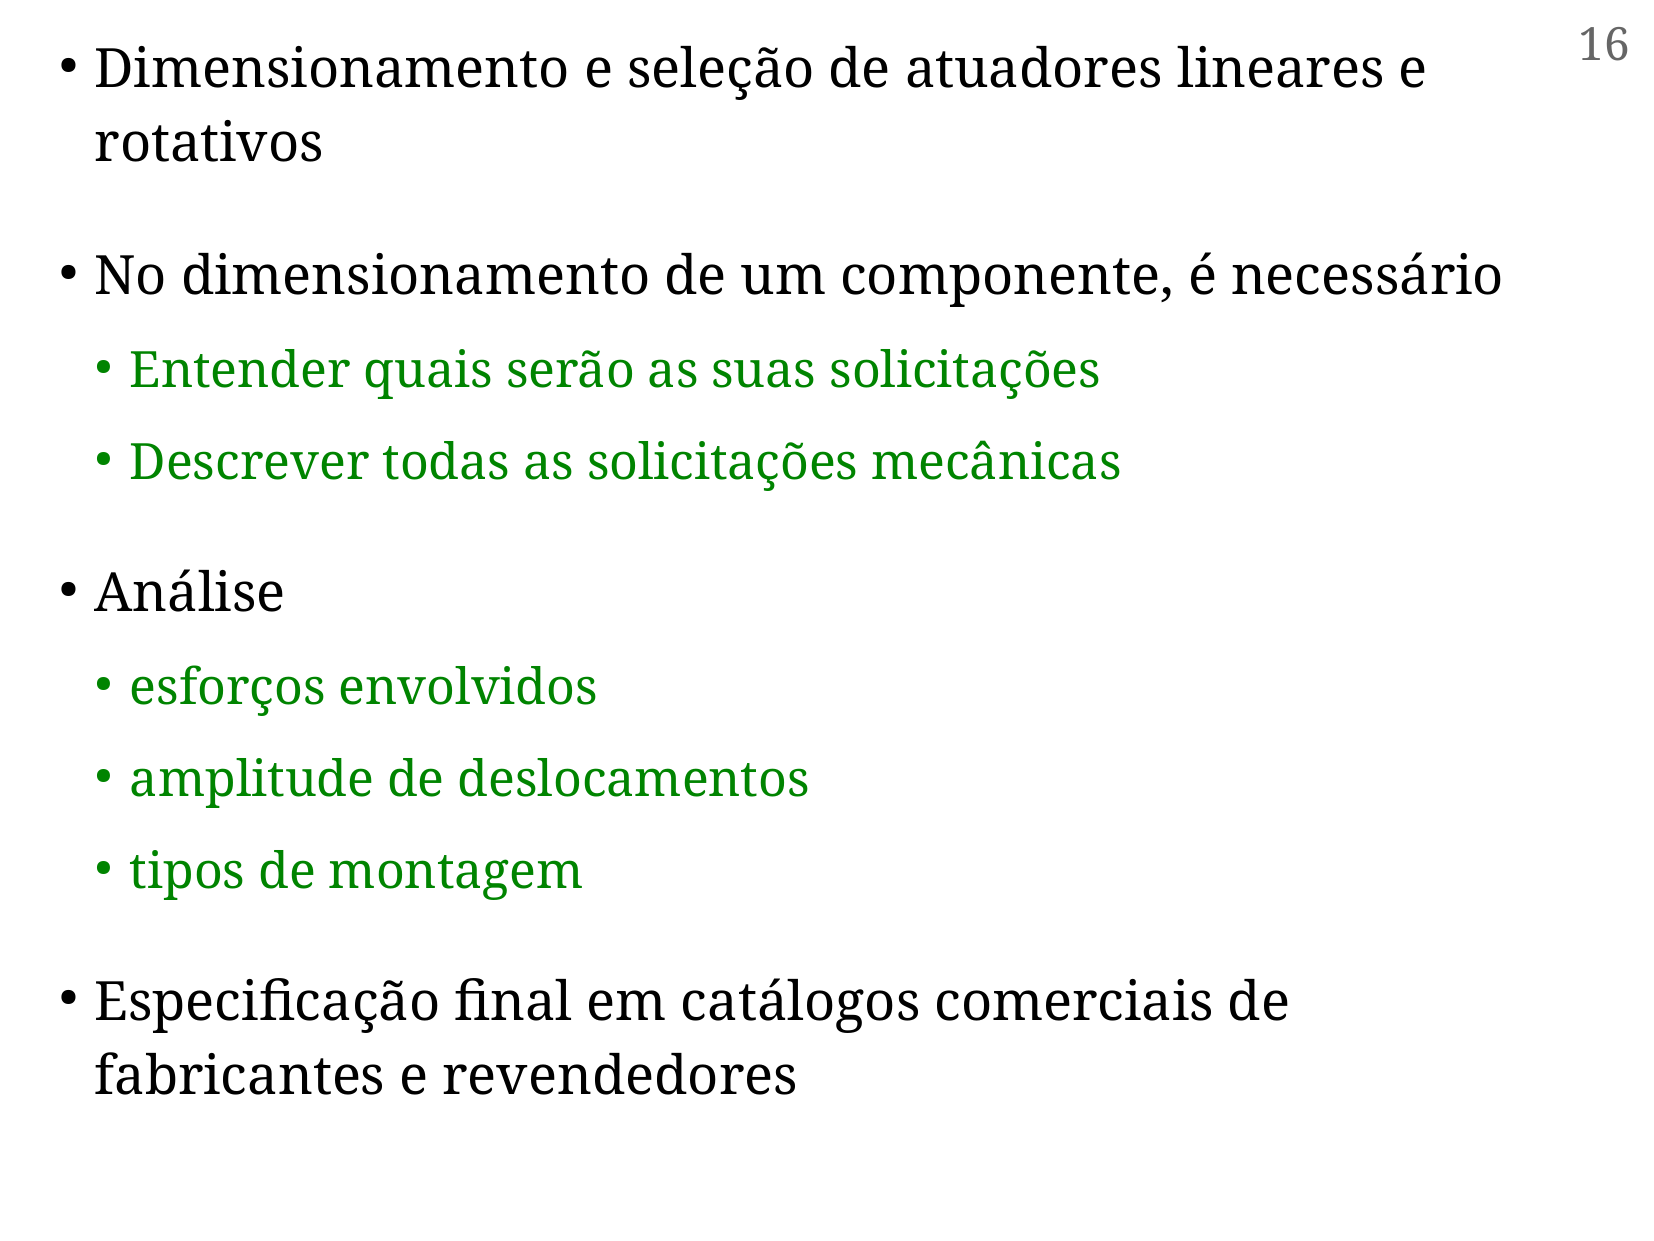

16
Dimensionamento e seleção de atuadores lineares e rotativos
No dimensionamento de um componente, é necessário
Entender quais serão as suas solicitações
Descrever todas as solicitações mecânicas
Análise
esforços envolvidos
amplitude de deslocamentos
tipos de montagem
Especificação final em catálogos comerciais de fabricantes e revendedores
#